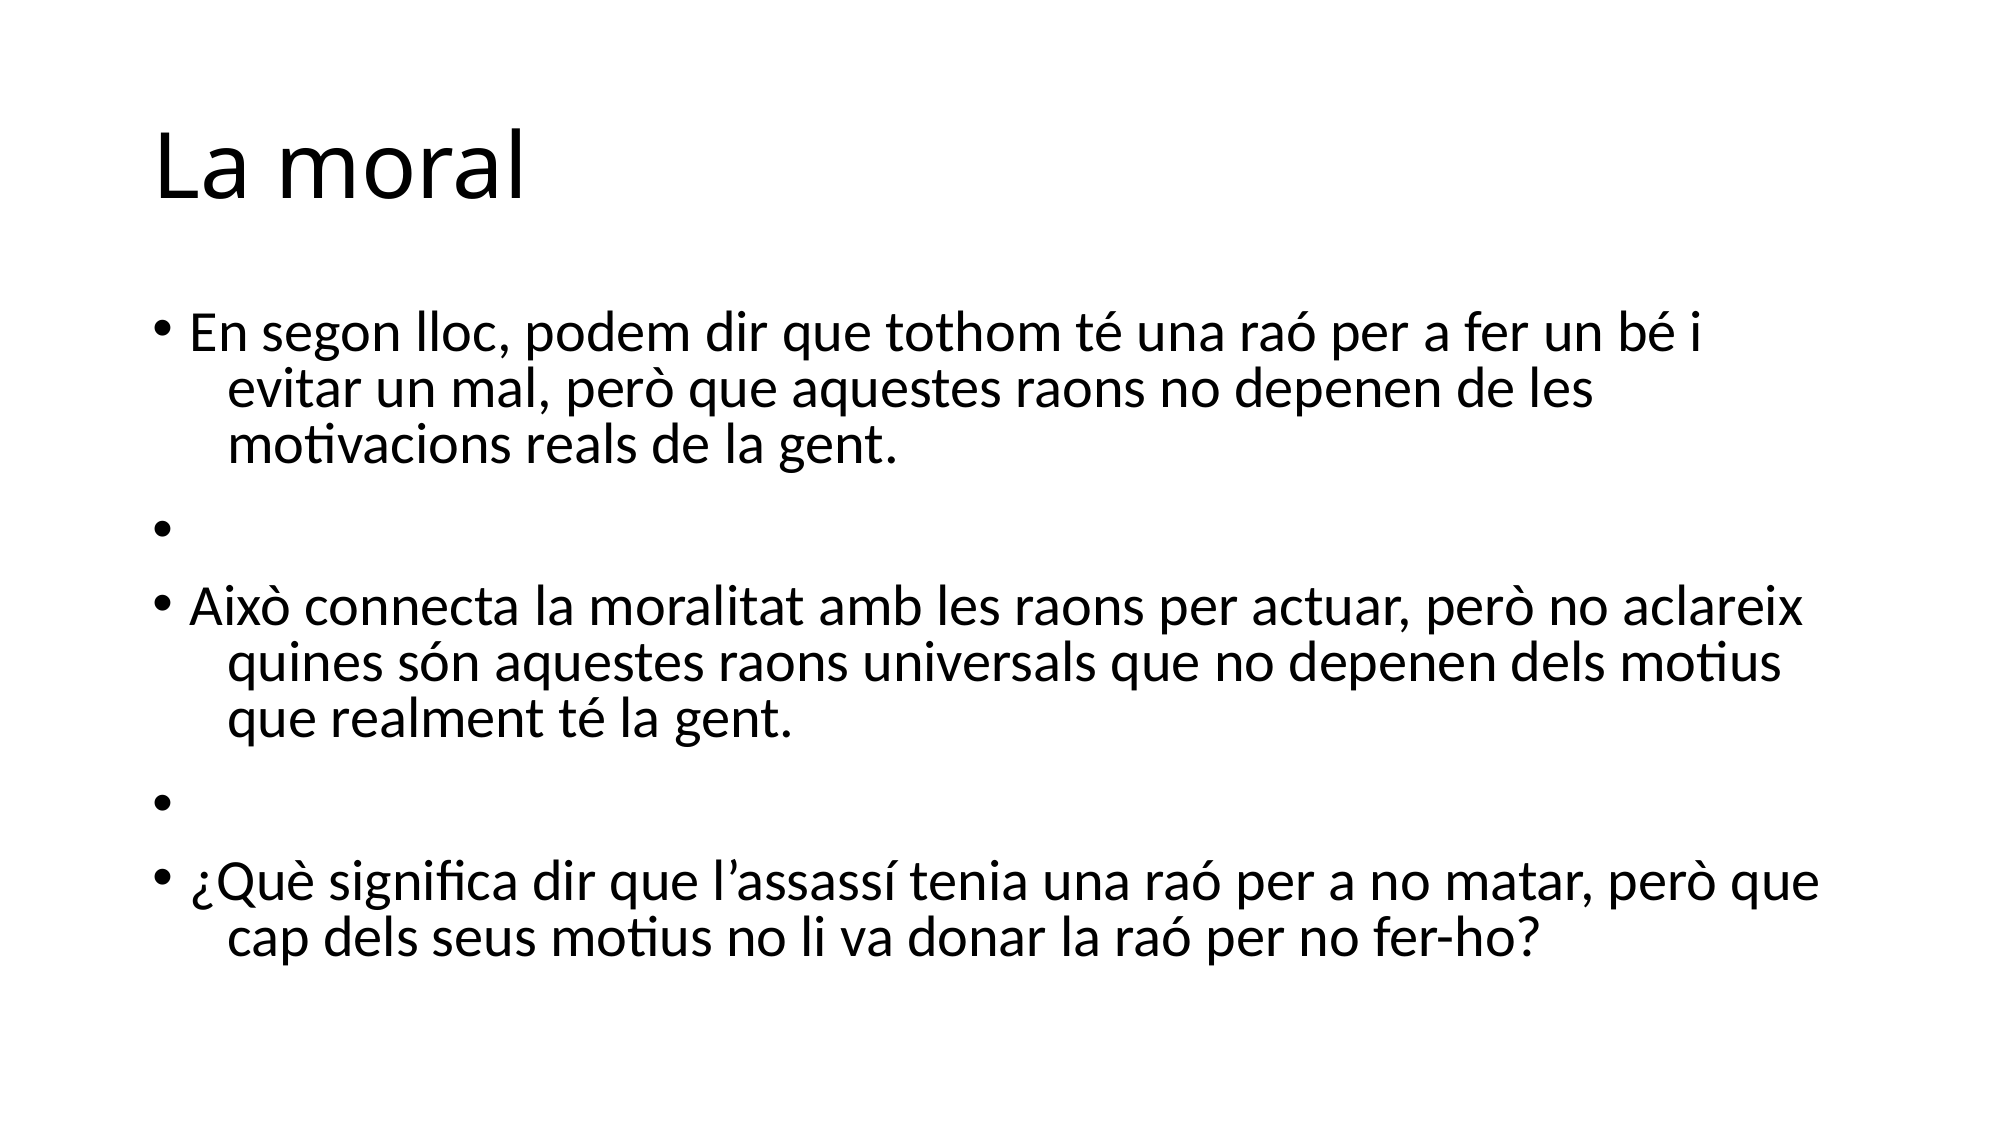

# La moral
En segon lloc, podem dir que tothom té una raó per a fer un bé i evitar un mal, però que aquestes raons no depenen de les motivacions reals de la gent.
Això connecta la moralitat amb les raons per actuar, però no aclareix quines són aquestes raons universals que no depenen dels motius que realment té la gent.
¿Què significa dir que l’assassí tenia una raó per a no matar, però que cap dels seus motius no li va donar la raó per no fer-ho?